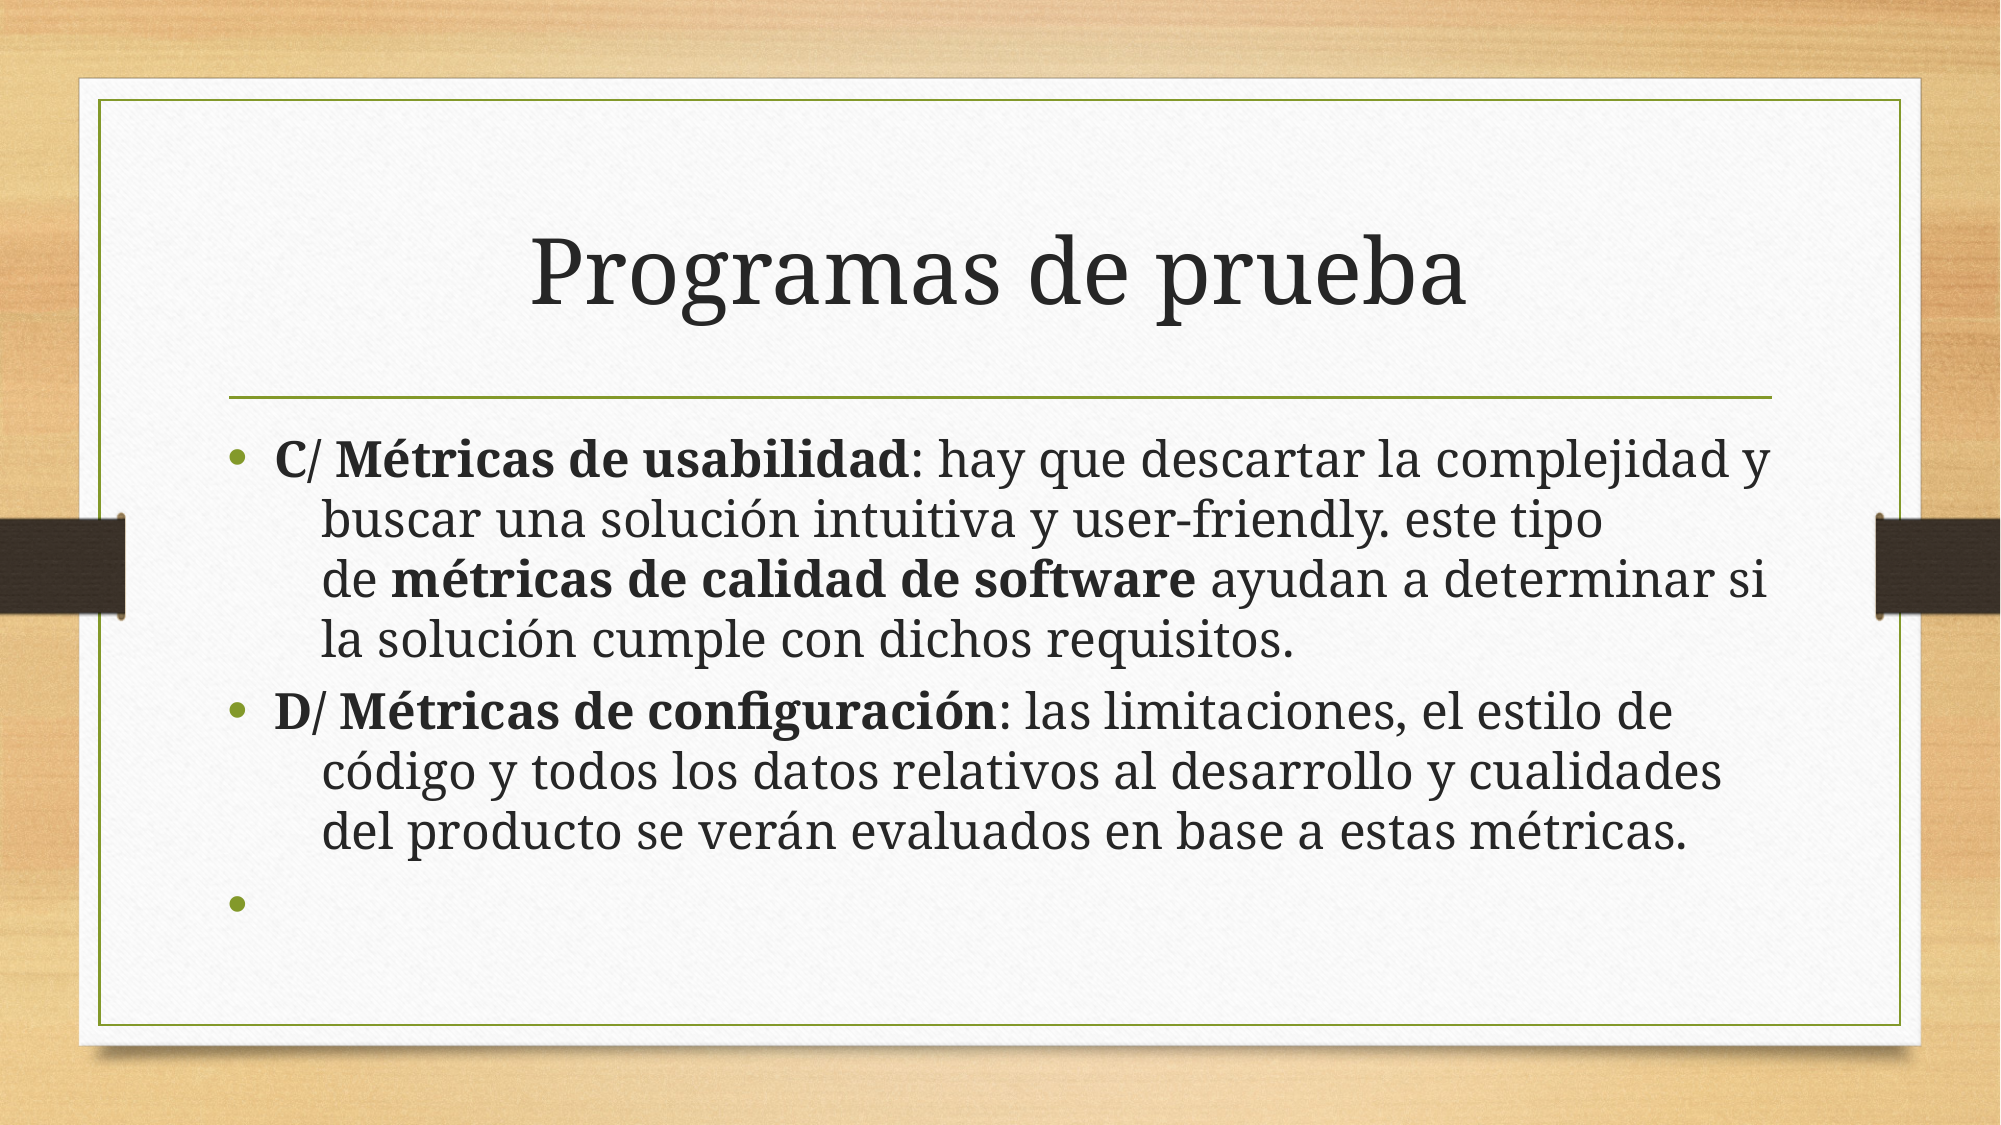

# Programas de prueba
C/ Métricas de usabilidad: hay que descartar la complejidad y buscar una solución intuitiva y user-friendly. este tipo de métricas de calidad de software ayudan a determinar si la solución cumple con dichos requisitos.
D/ Métricas de configuración: las limitaciones, el estilo de código y todos los datos relativos al desarrollo y cualidades del producto se verán evaluados en base a estas métricas.